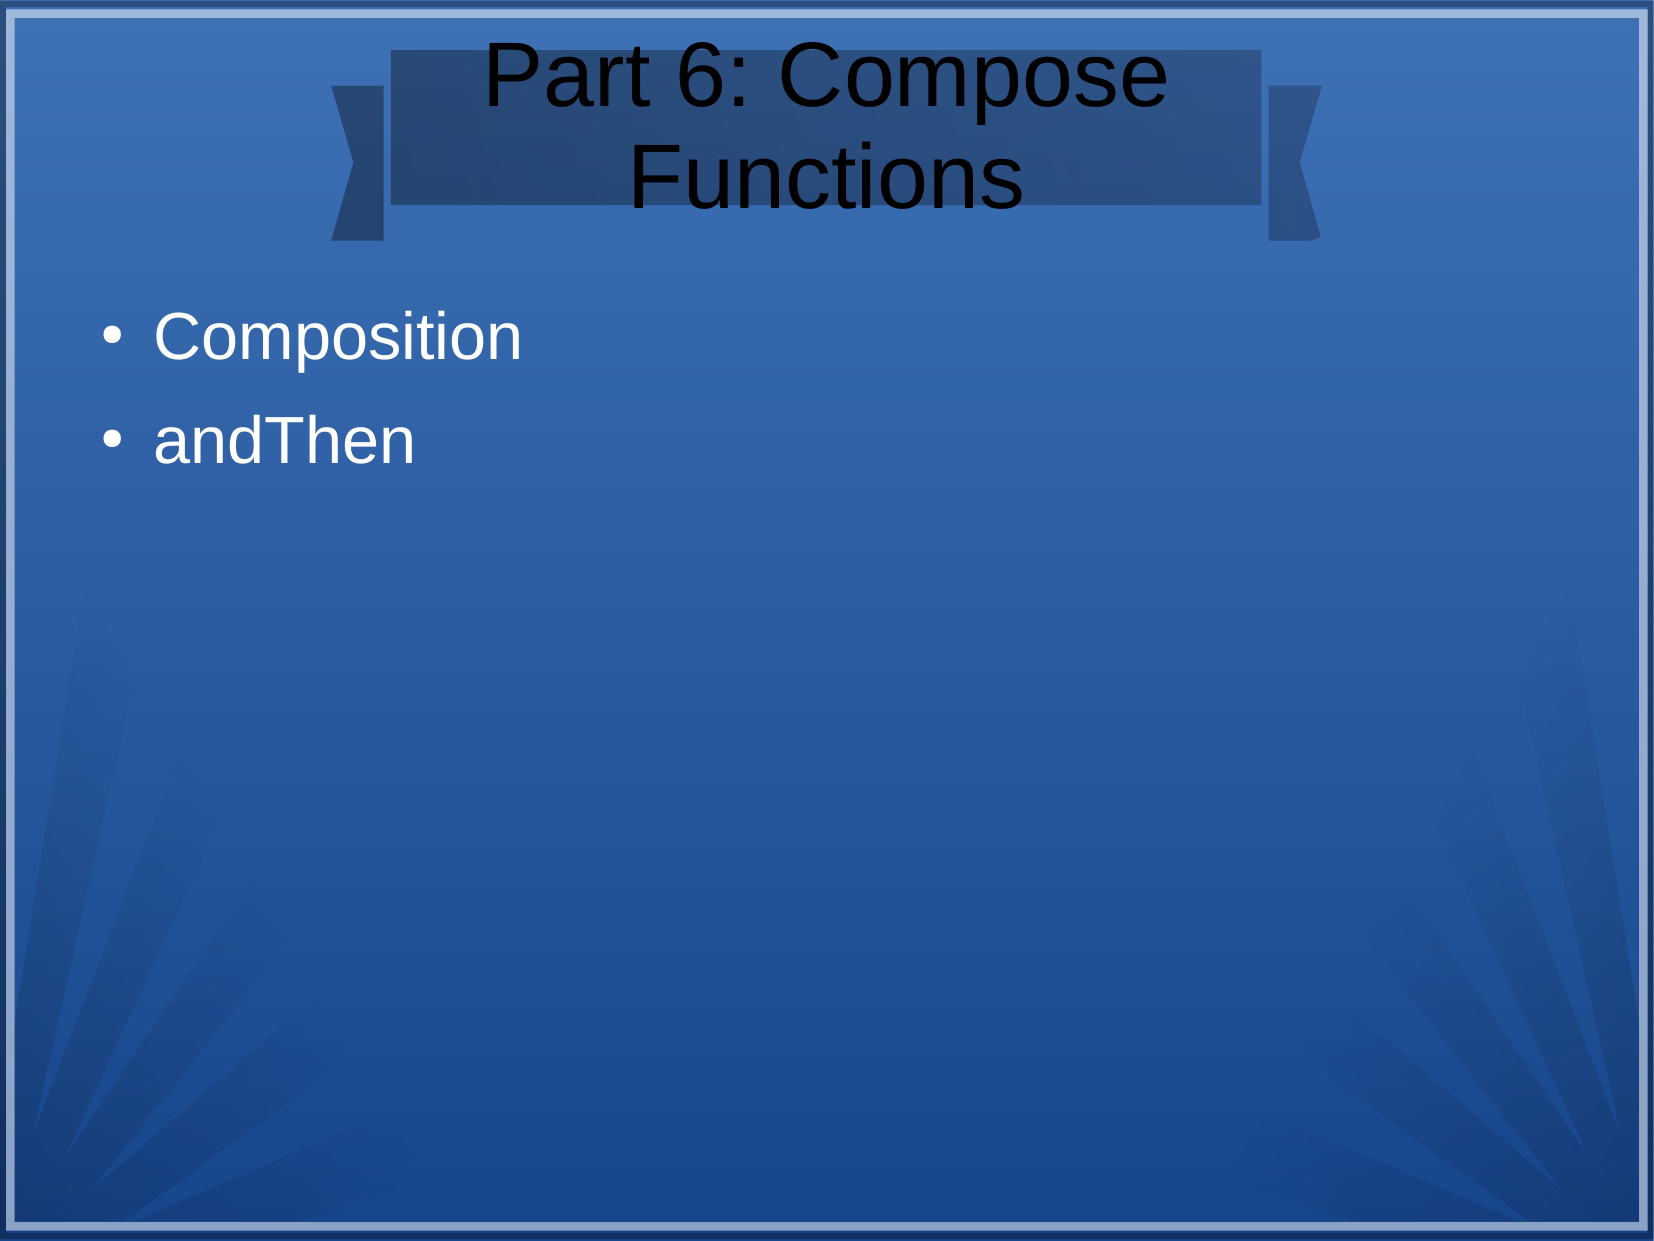

# Part 6: Compose Functions
Composition
andThen